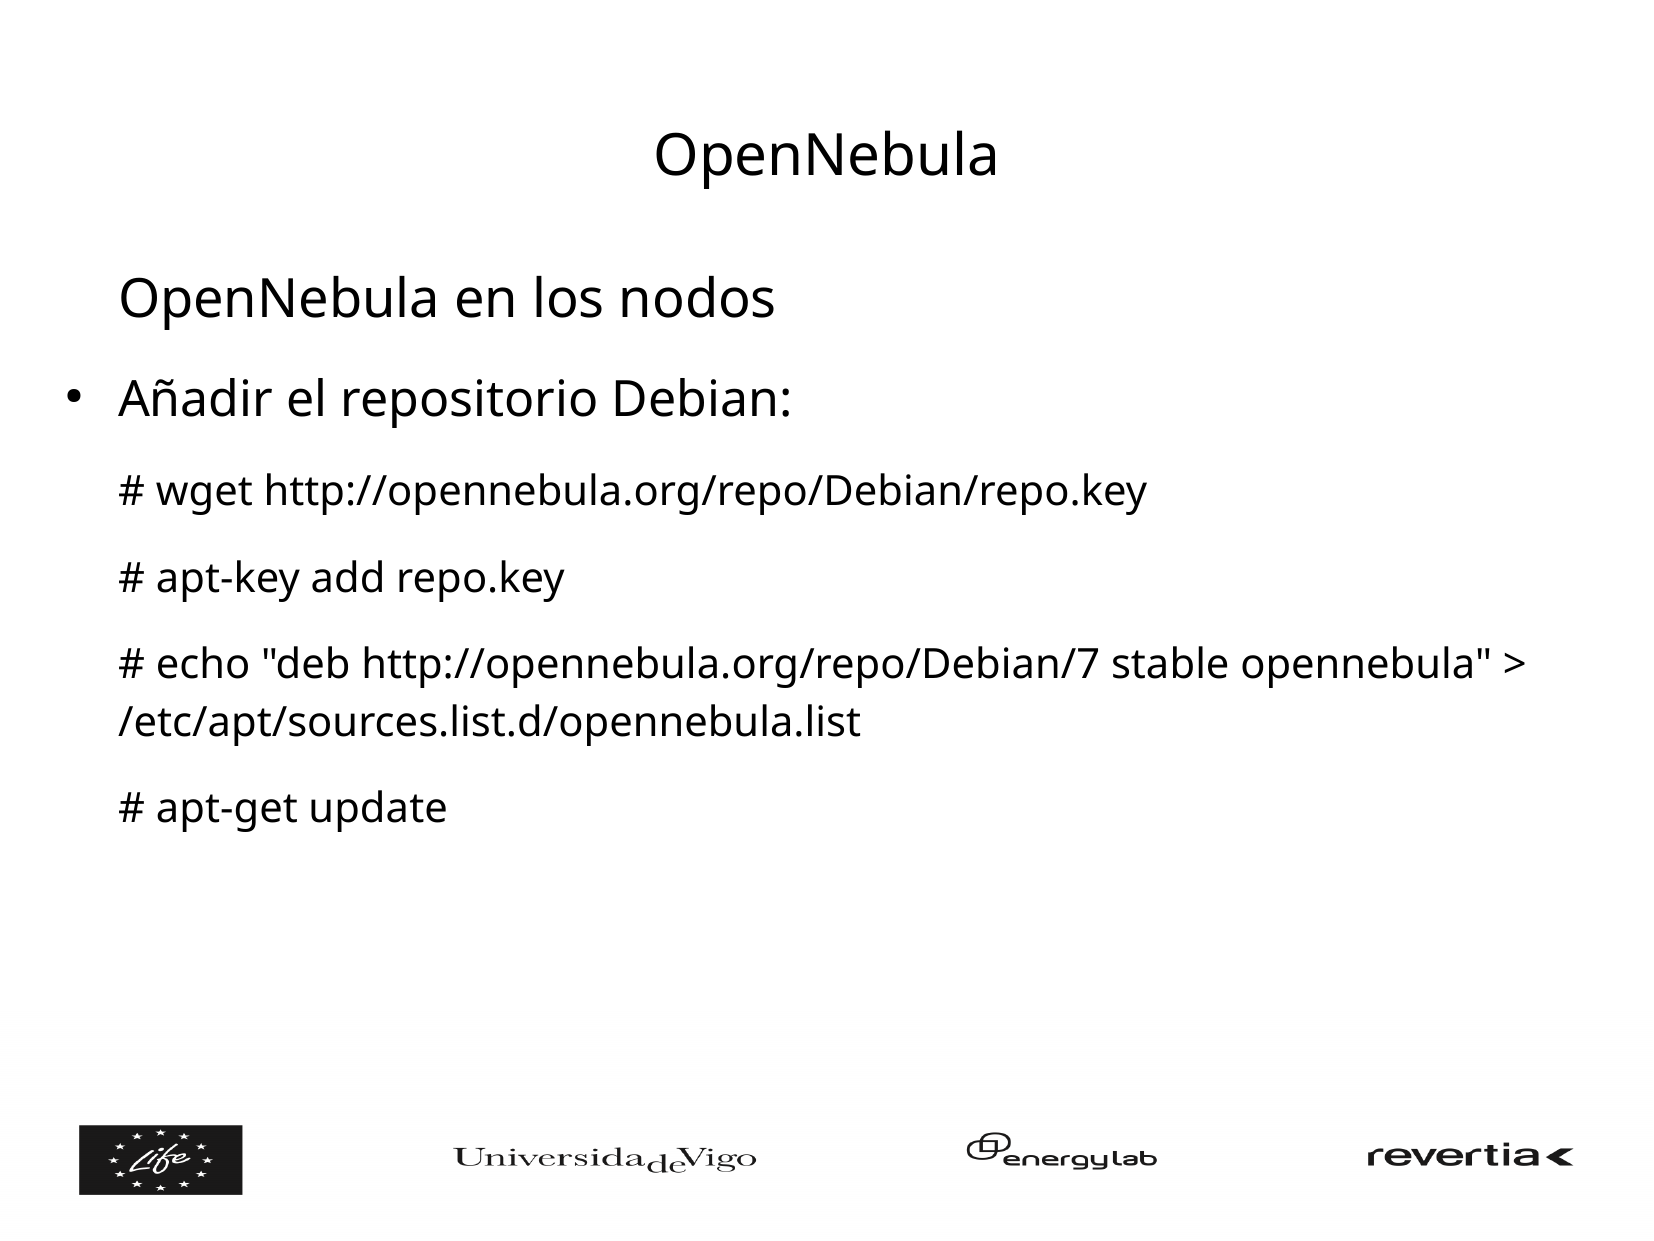

# OpenNebula
OpenNebula en los nodos
Añadir el repositorio Debian:
# wget http://opennebula.org/repo/Debian/repo.key
# apt-key add repo.key
# echo "deb http://opennebula.org/repo/Debian/7 stable opennebula" > /etc/apt/sources.list.d/opennebula.list
# apt-get update